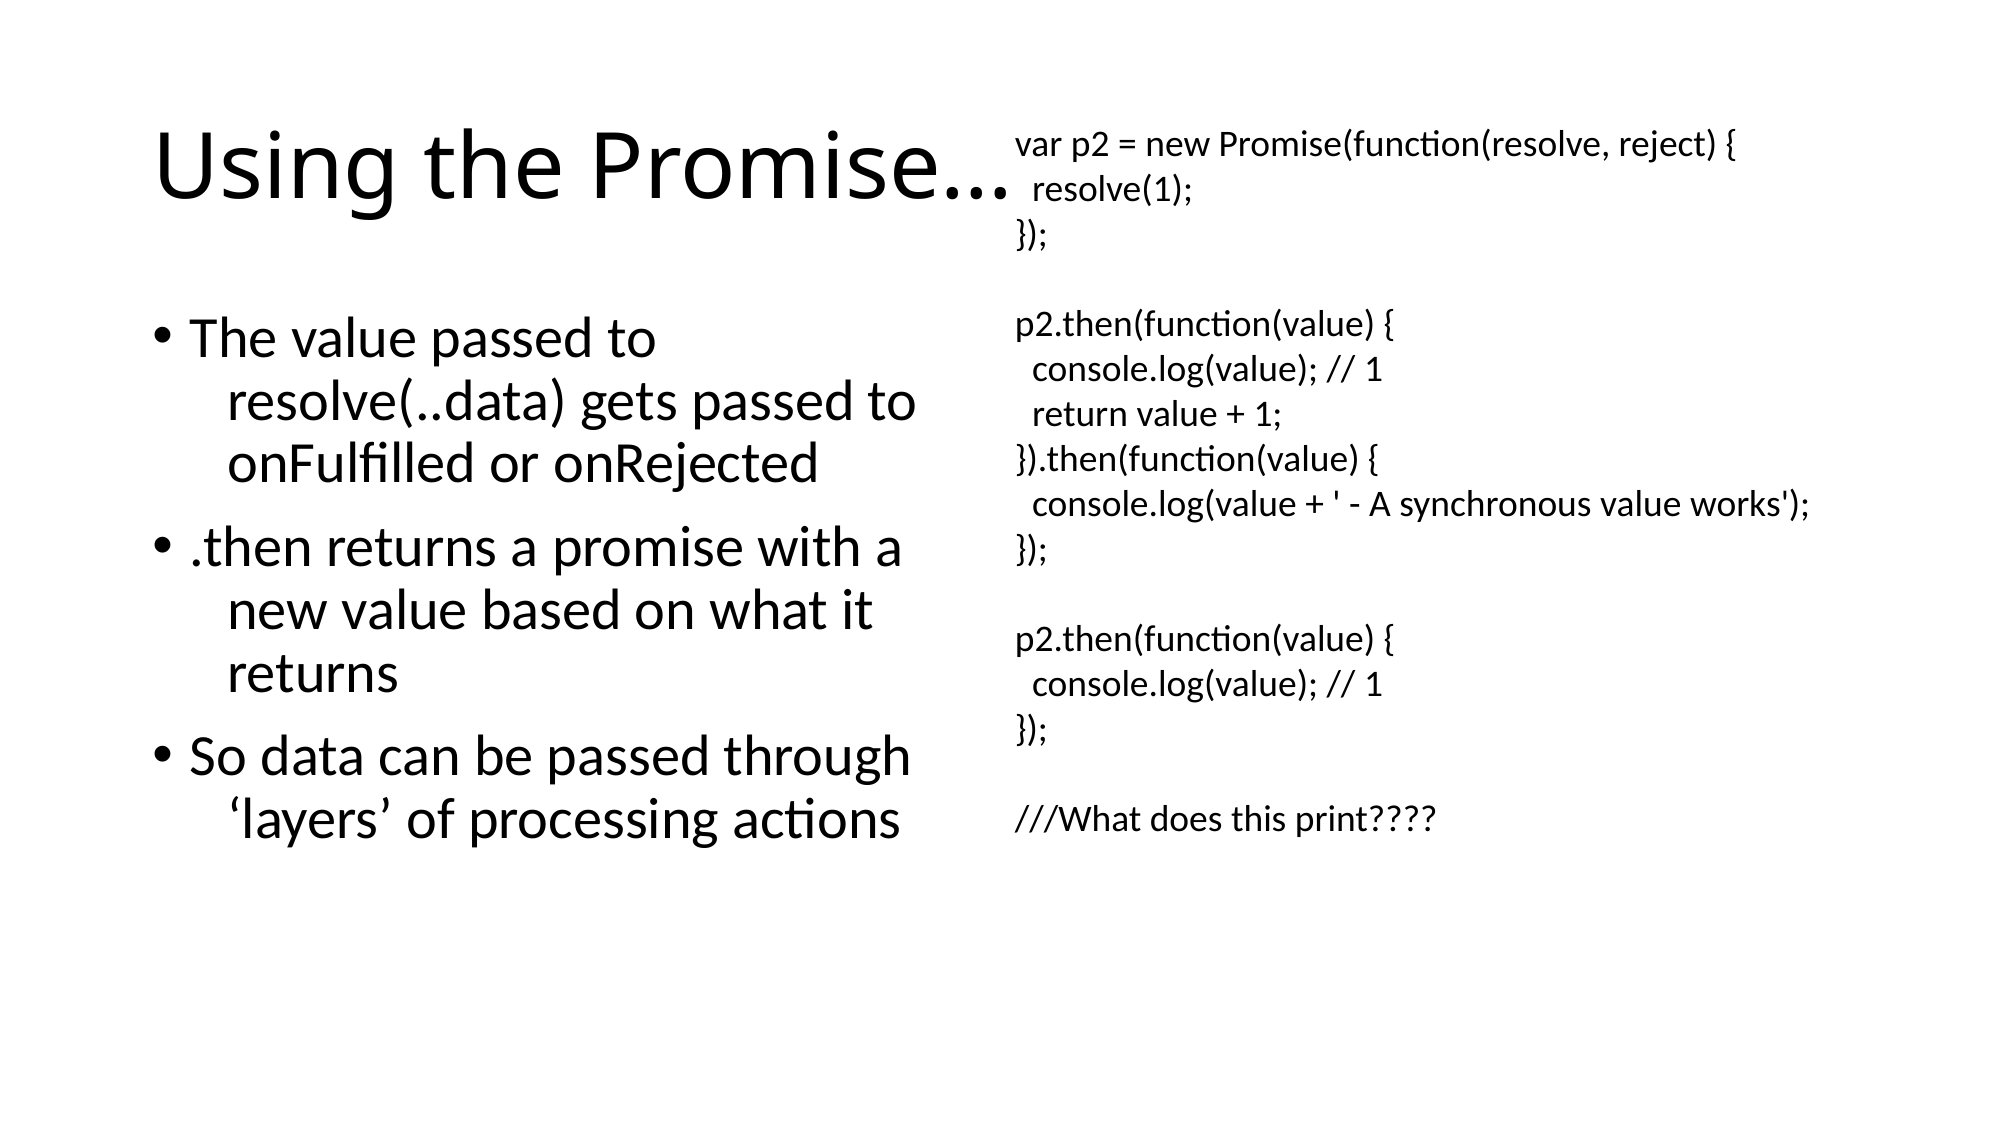

# Using the Promise…
var p2 = new Promise(function(resolve, reject) {
 resolve(1);
});
p2.then(function(value) {
 console.log(value); // 1
 return value + 1;
}).then(function(value) {
 console.log(value + ' - A synchronous value works');
});
p2.then(function(value) {
 console.log(value); // 1
});
///What does this print????
The value passed to resolve(..data) gets passed to onFulfilled or onRejected
.then returns a promise with a new value based on what it returns
So data can be passed through ‘layers’ of processing actions